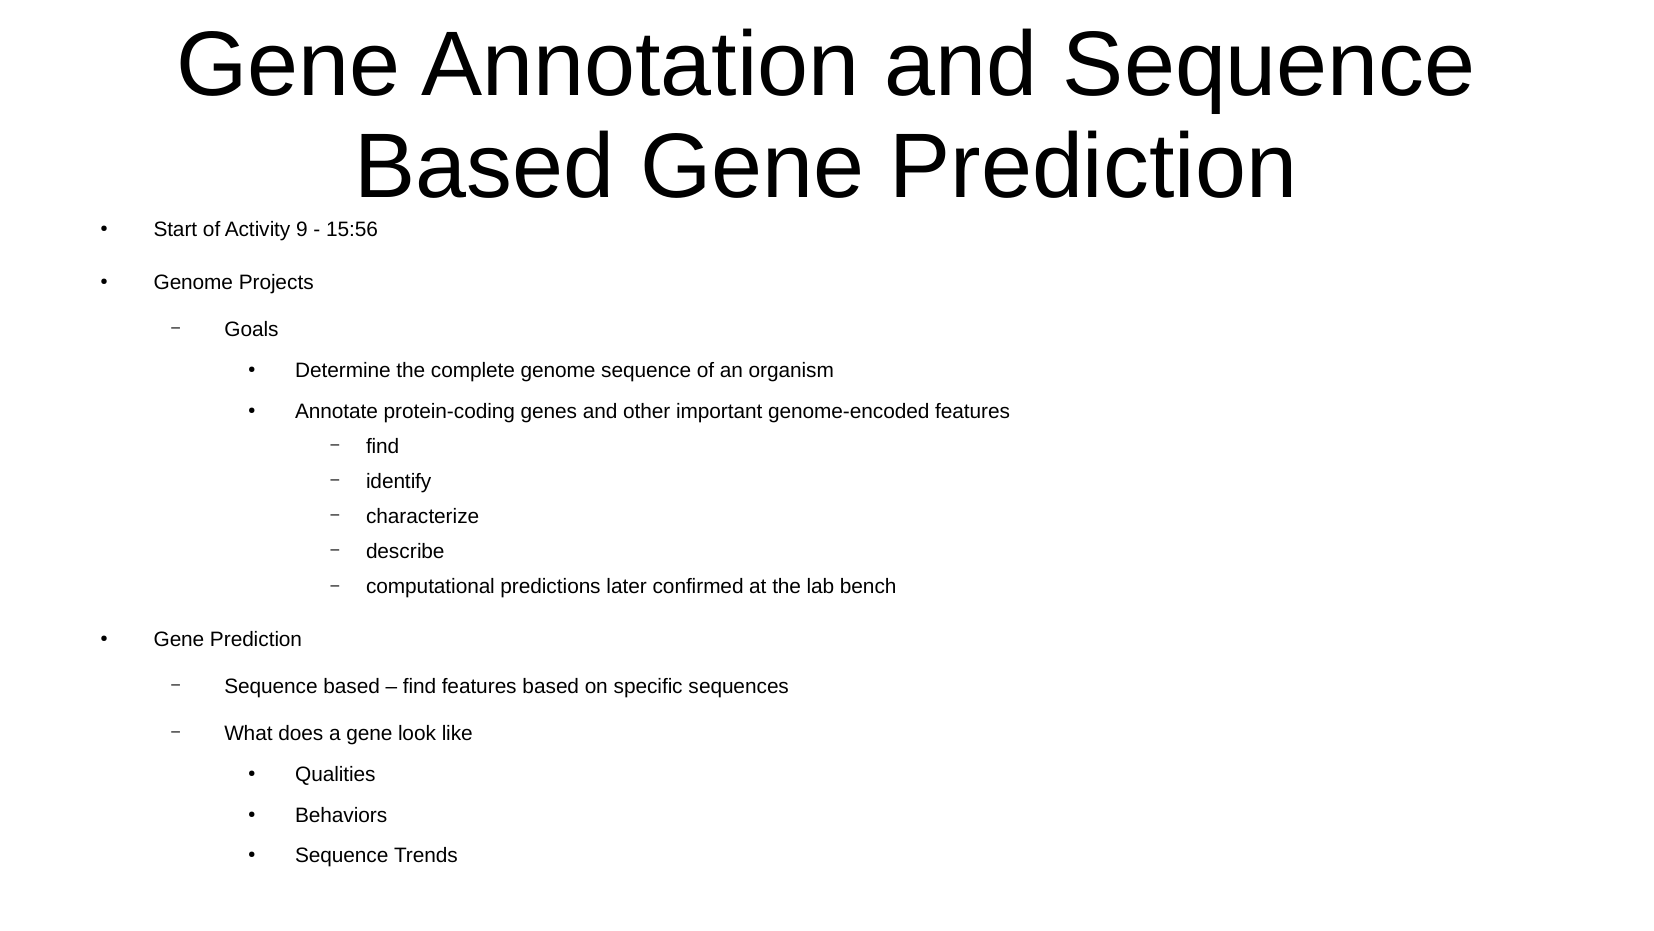

# Gene Annotation and Sequence Based Gene Prediction
Start of Activity 9 - 15:56
Genome Projects
Goals
Determine the complete genome sequence of an organism
Annotate protein-coding genes and other important genome-encoded features
find
identify
characterize
describe
computational predictions later confirmed at the lab bench
Gene Prediction
Sequence based – find features based on specific sequences
What does a gene look like
Qualities
Behaviors
Sequence Trends